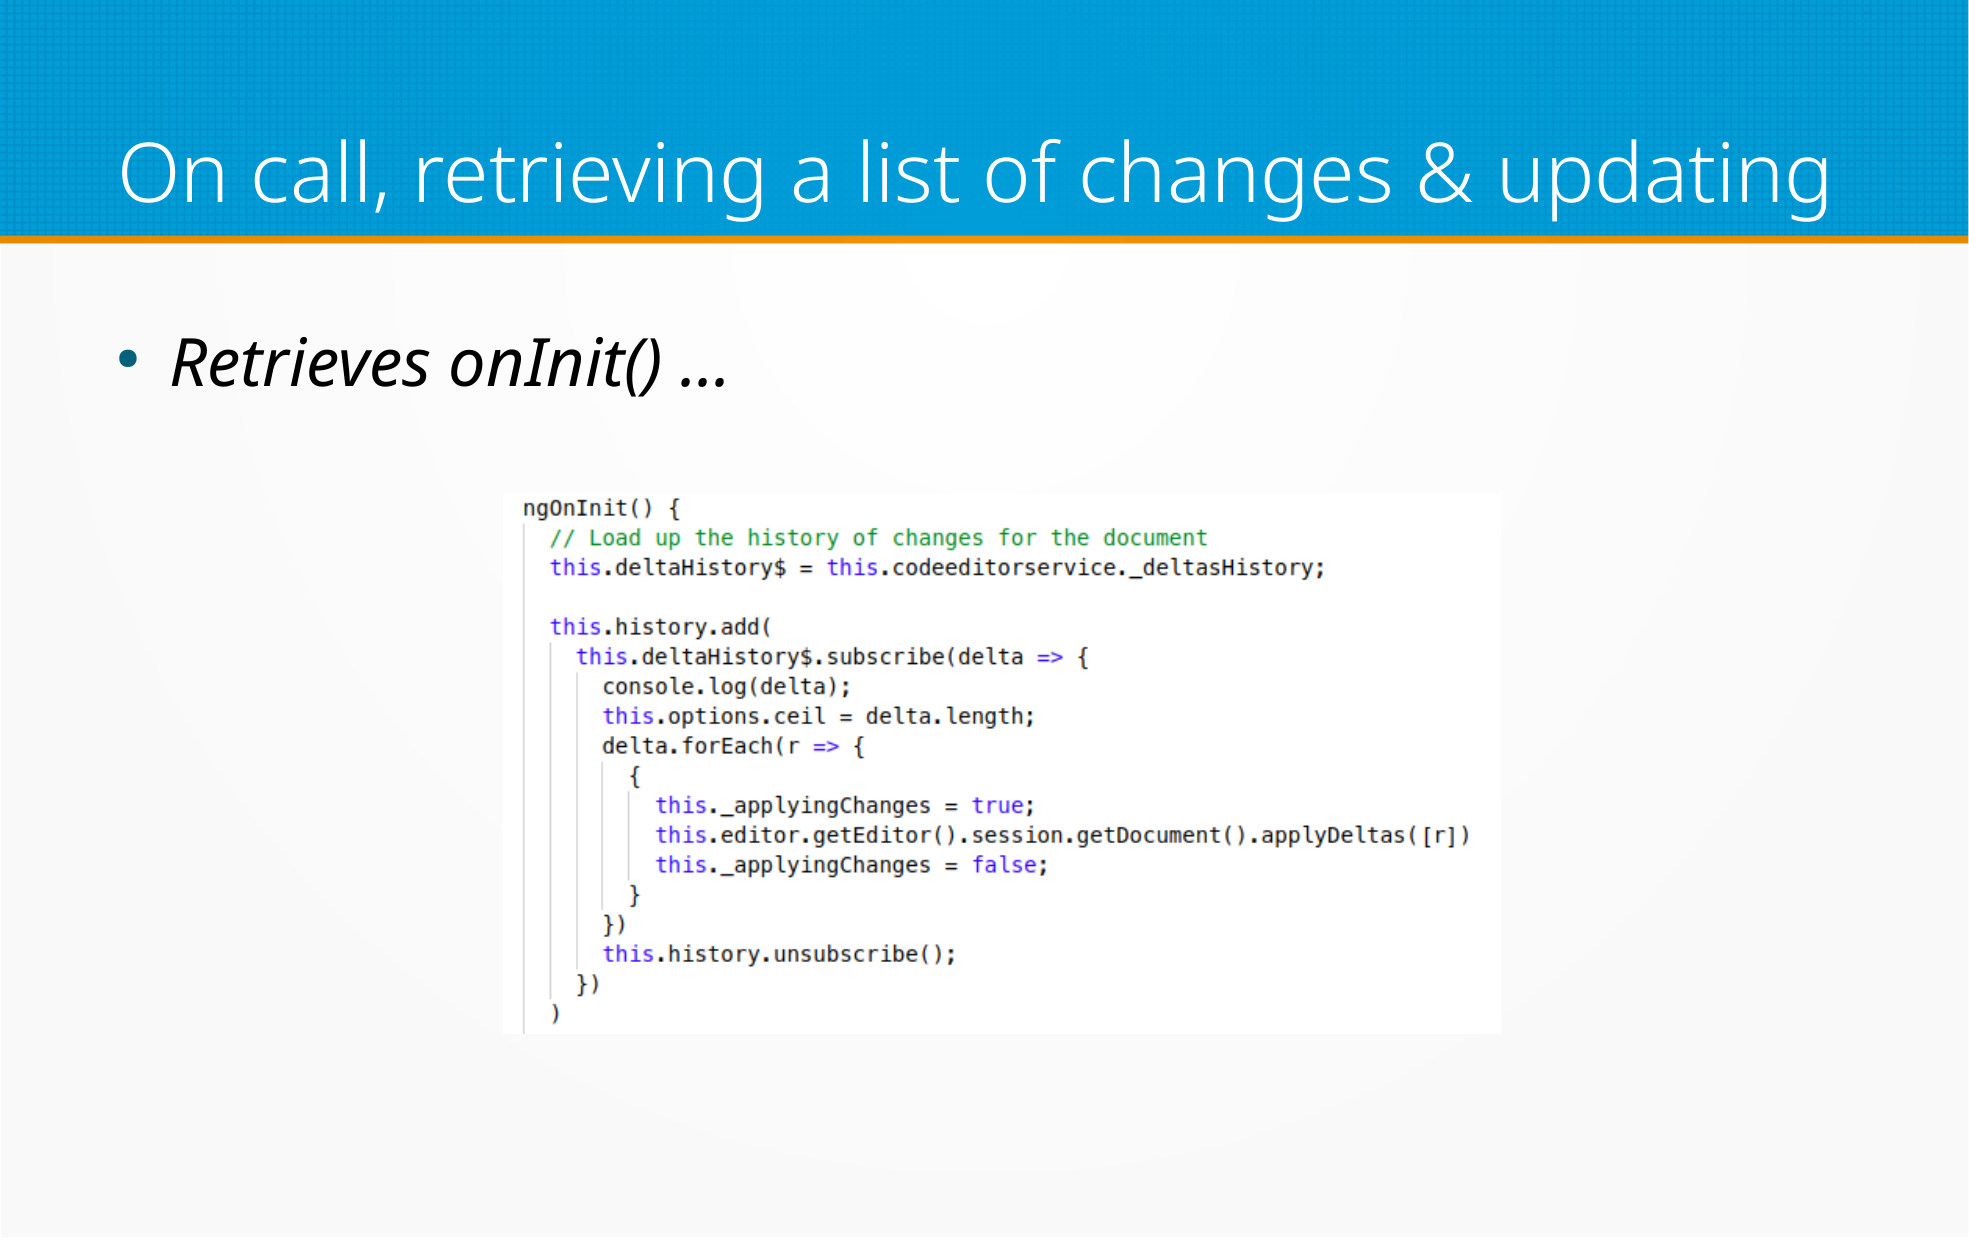

# On call, retrieving a list of changes & updating
Retrieves onInit() ...